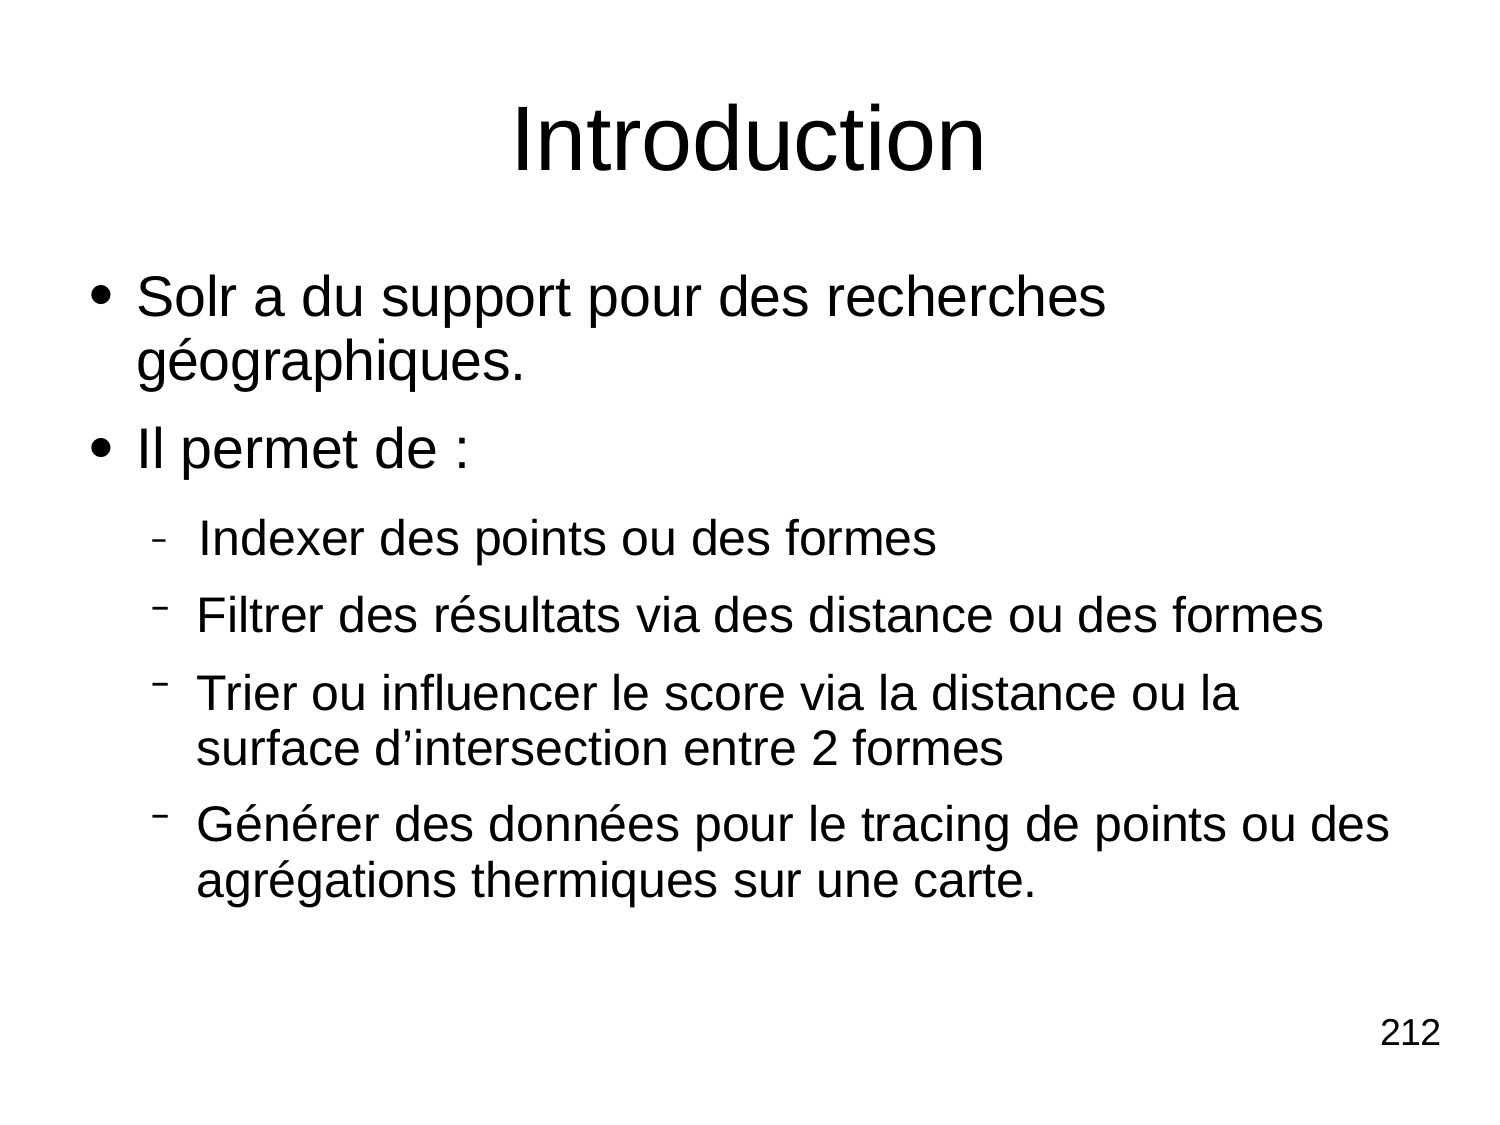

# Introduction
Solr a du support pour des recherches géographiques.
Il permet de :
●
●
–	Indexer des points ou des formes
Filtrer des résultats via des distance ou des formes
Trier ou influencer le score via la distance ou la surface d’intersection entre 2 formes
Générer des données pour le tracing de points ou des agrégations thermiques sur une carte.
–
–
–
212